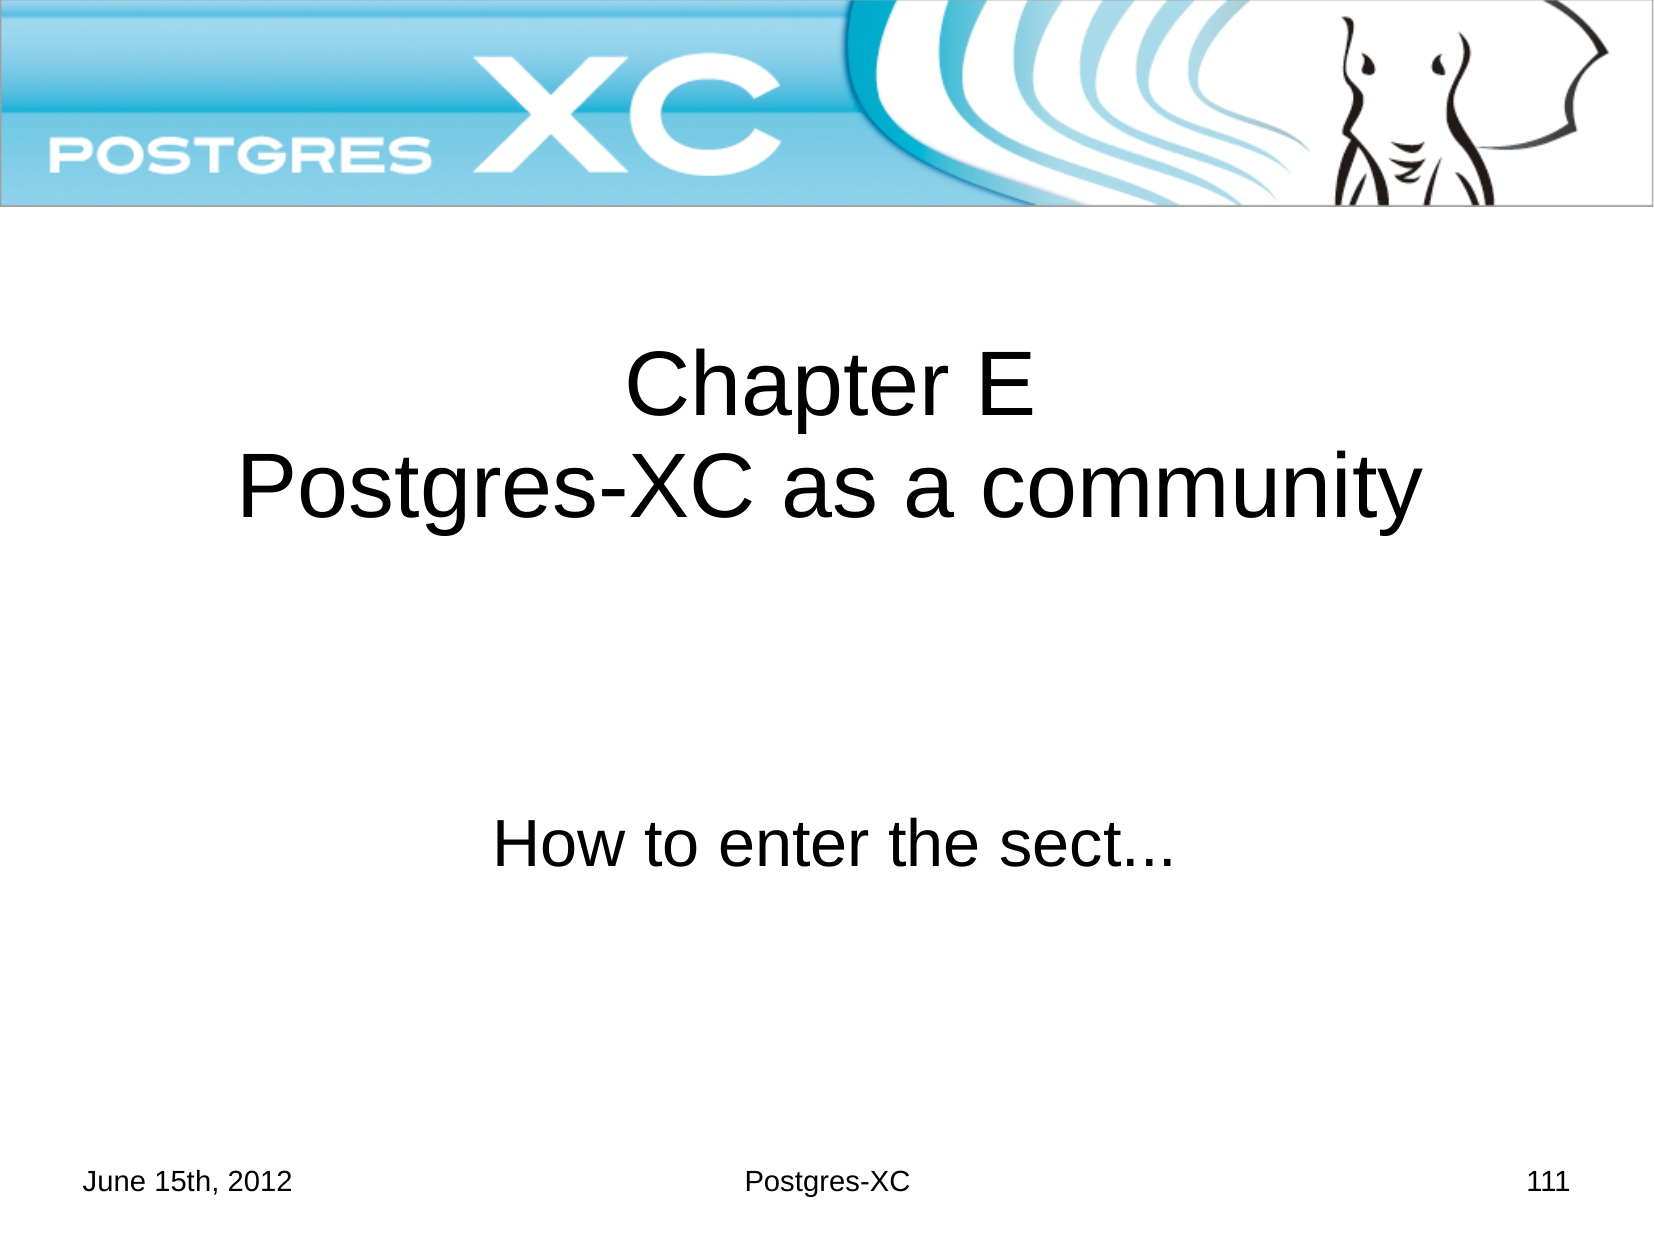

# Chapter E Postgres-XC as a community
How to enter the sect...
111